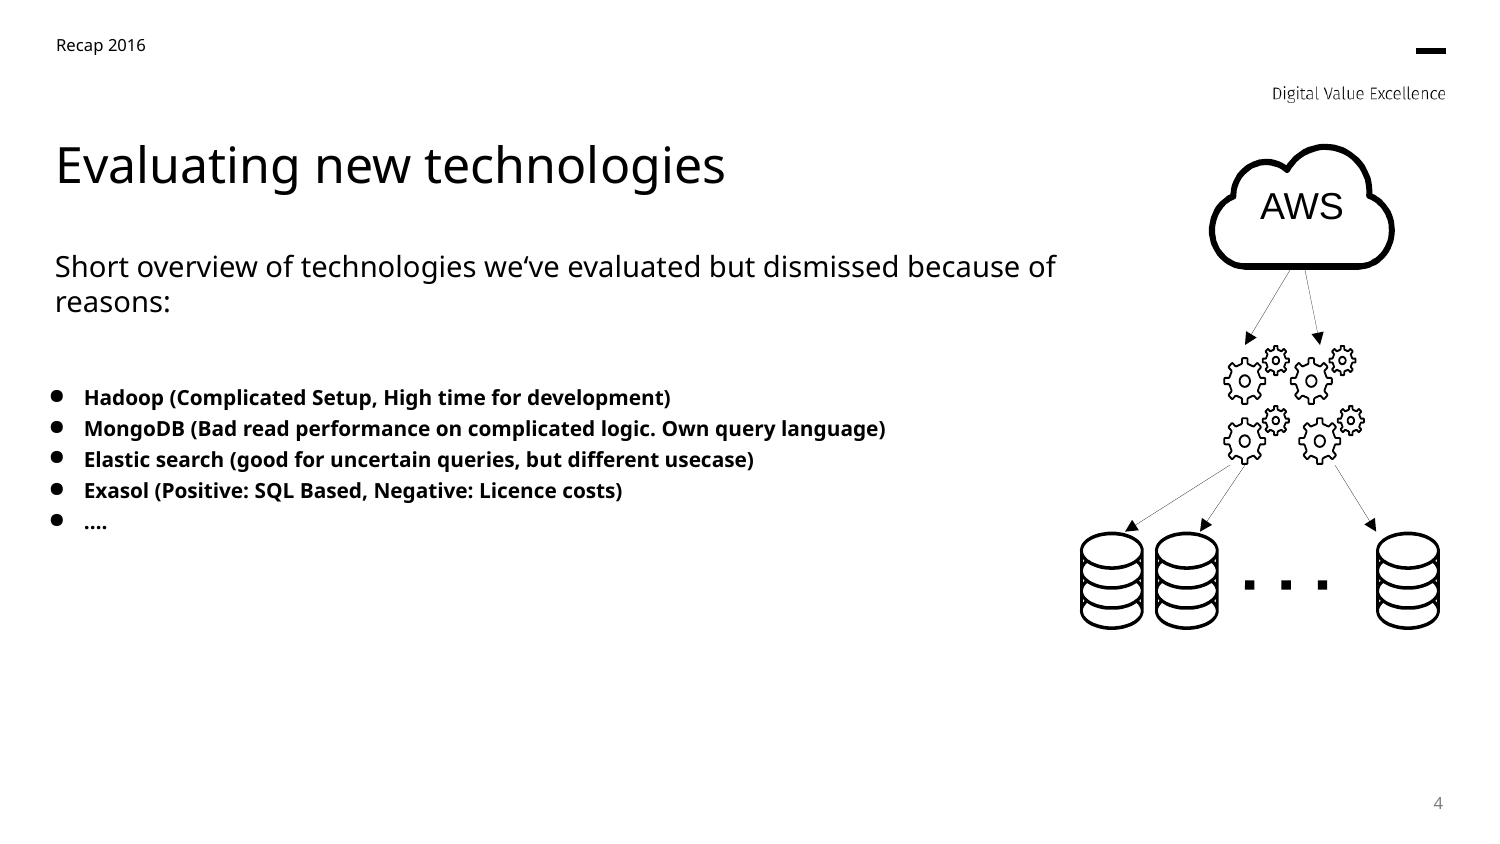

Recap 2016
Evaluating new technologies
AWS
Short overview of technologies we‘ve evaluated but dismissed because of reasons:
Hadoop (Complicated Setup, High time for development)
MongoDB (Bad read performance on complicated logic. Own query language)
Elastic search (good for uncertain queries, but different usecase)
Exasol (Positive: SQL Based, Negative: Licence costs)
….